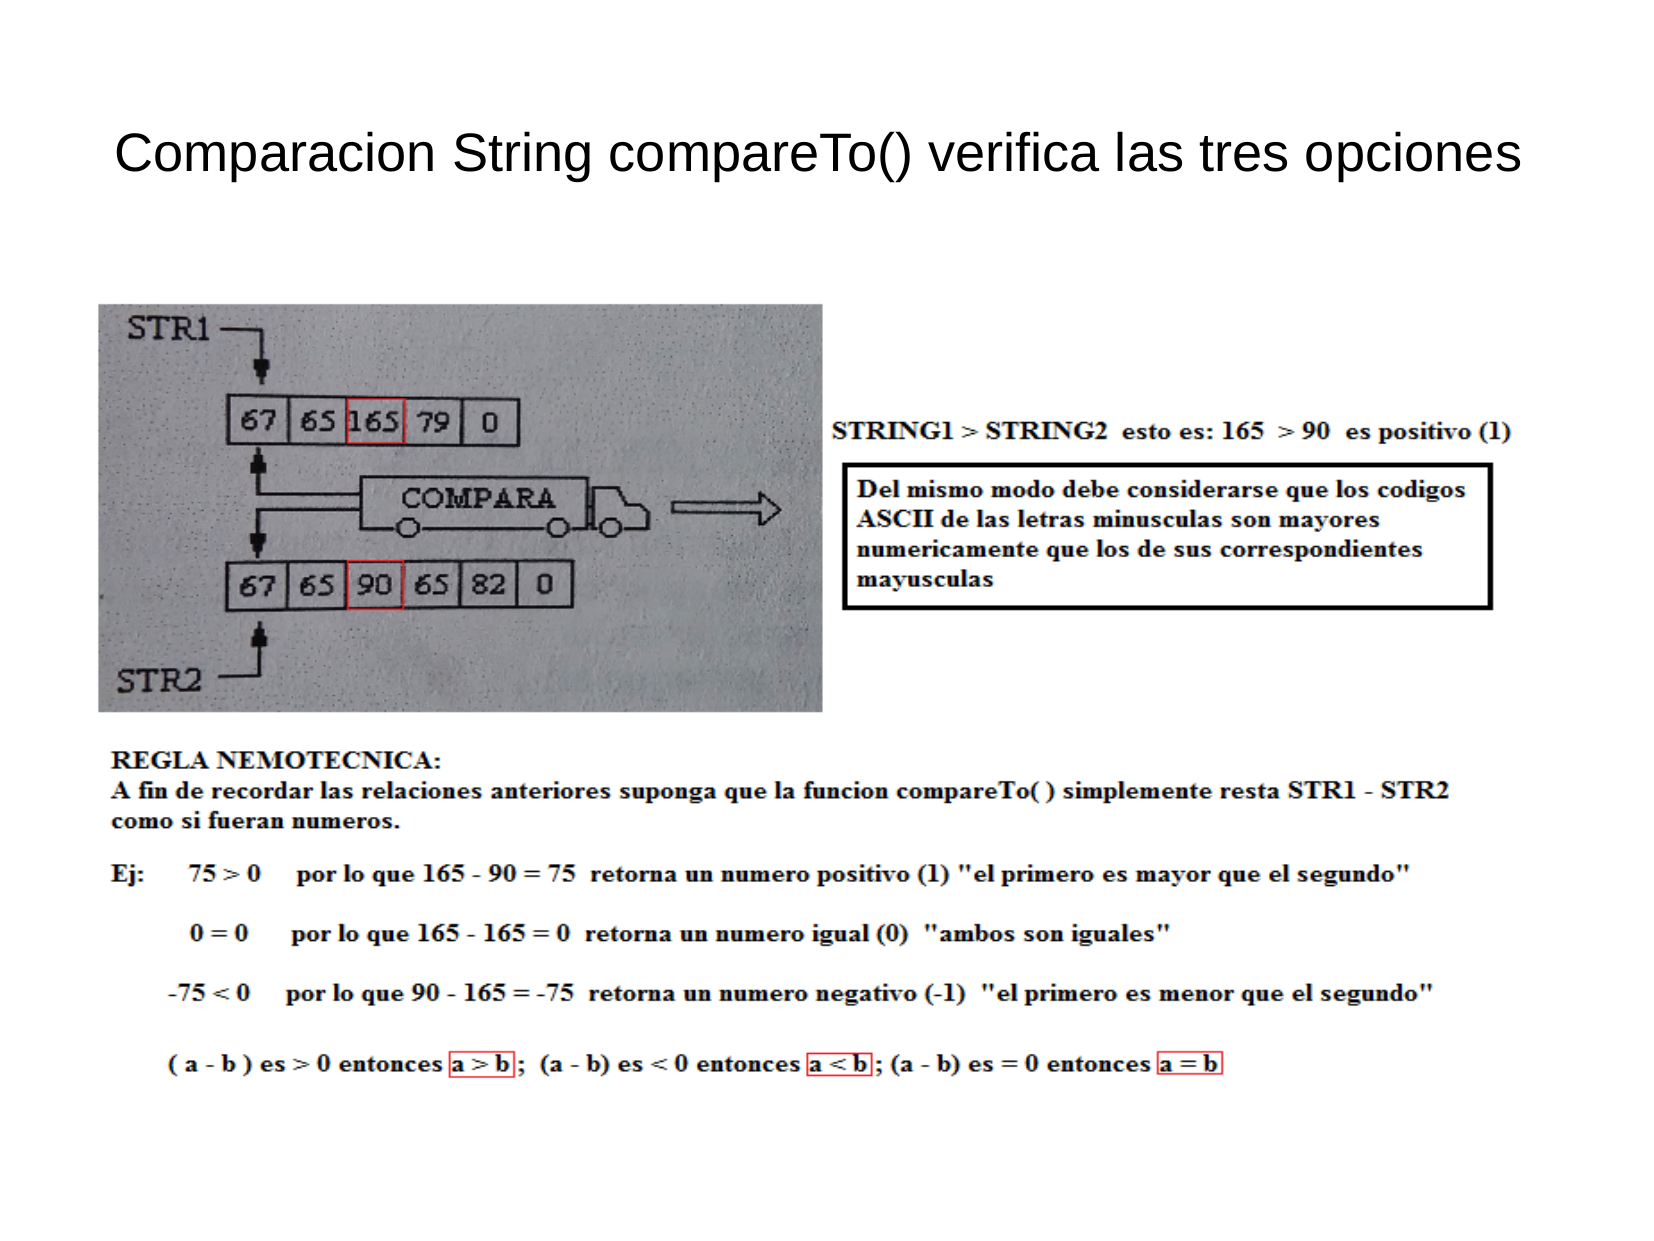

# Comparacion String compareTo() verifica las tres opciones